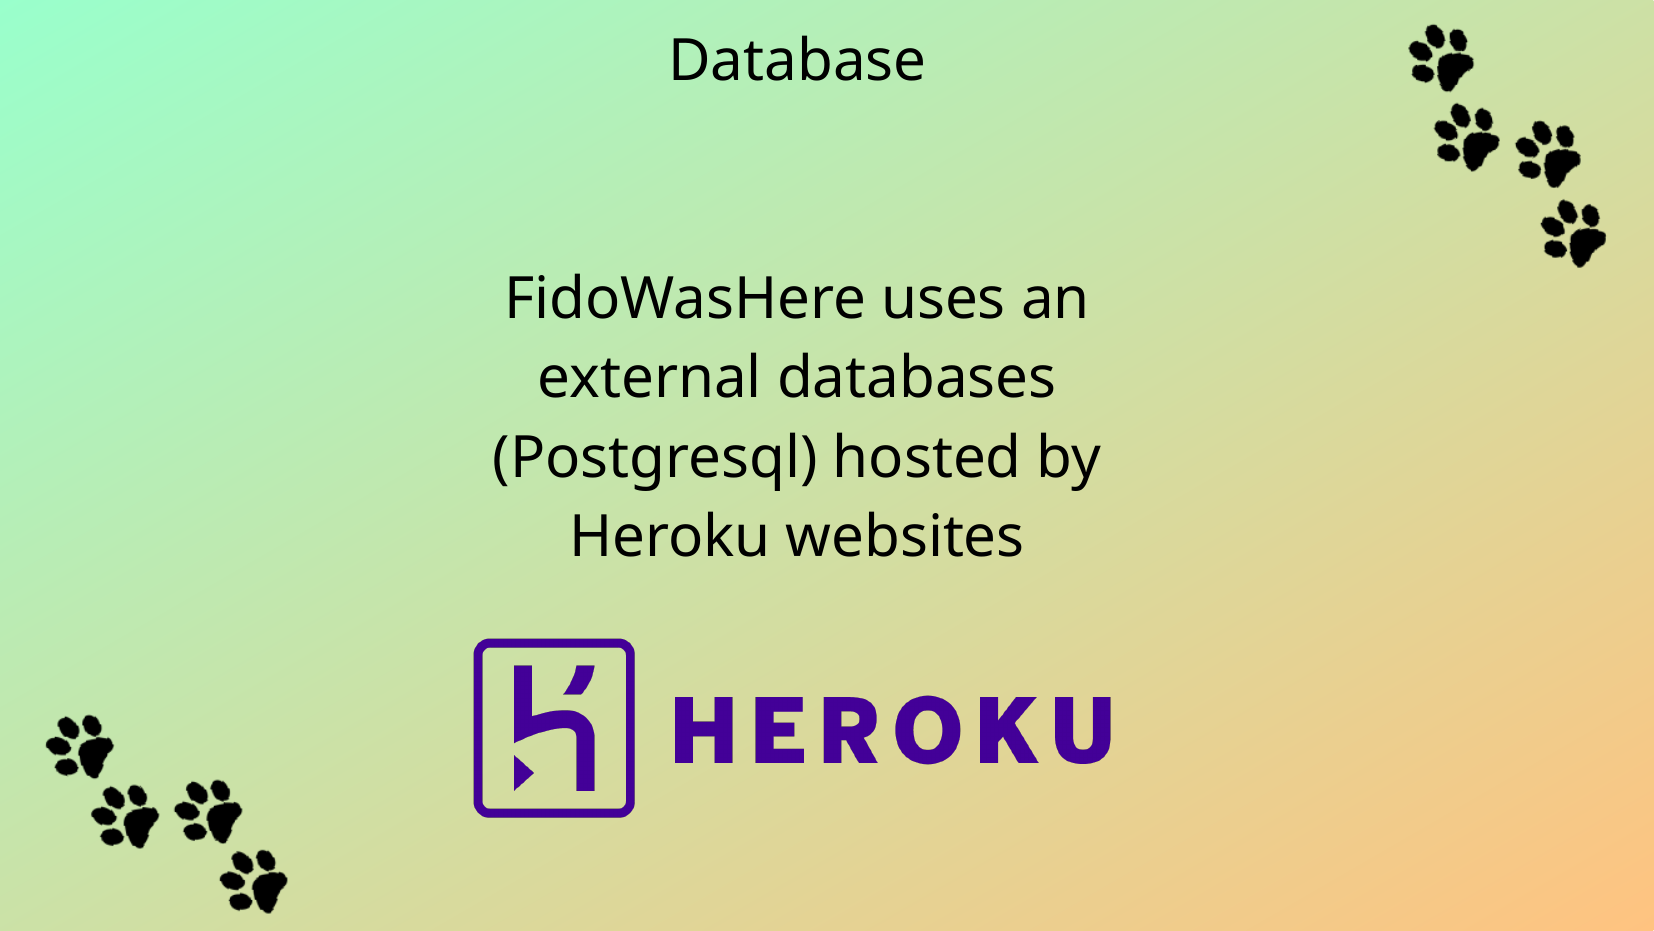

# Database
FidoWasHere uses an external databases (Postgresql) hosted by Heroku websites